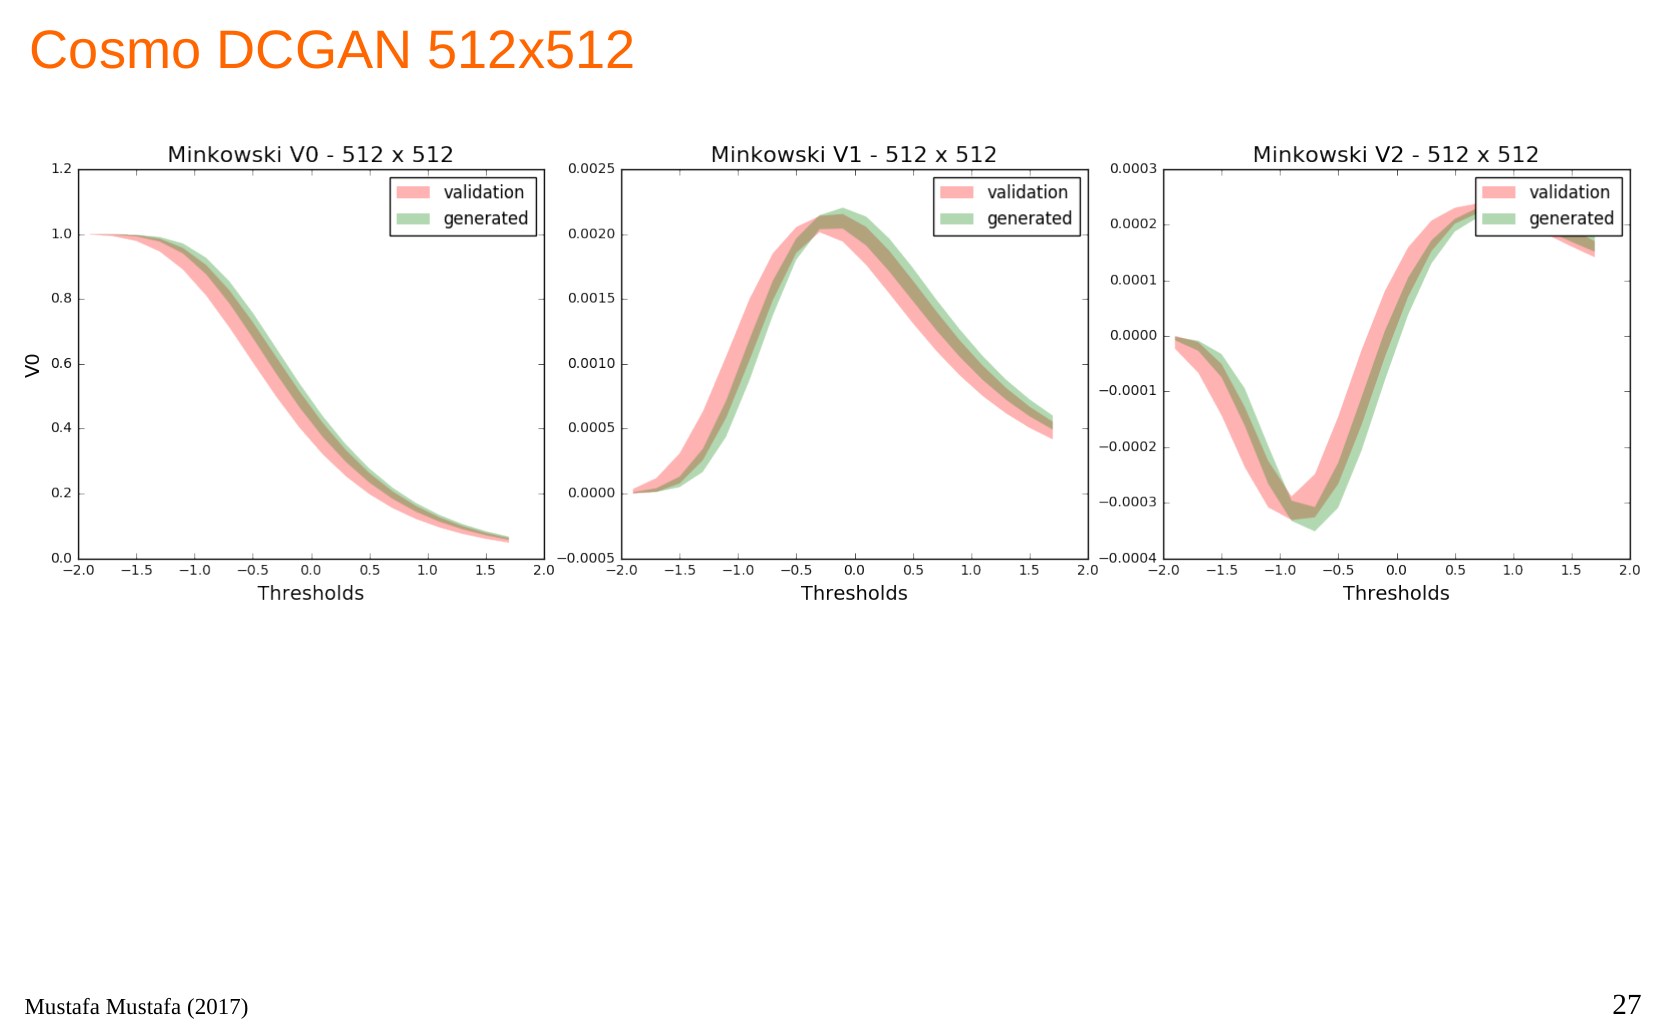

# Cosmo DCGAN 512x512
27
Mustafa Mustafa (2017)